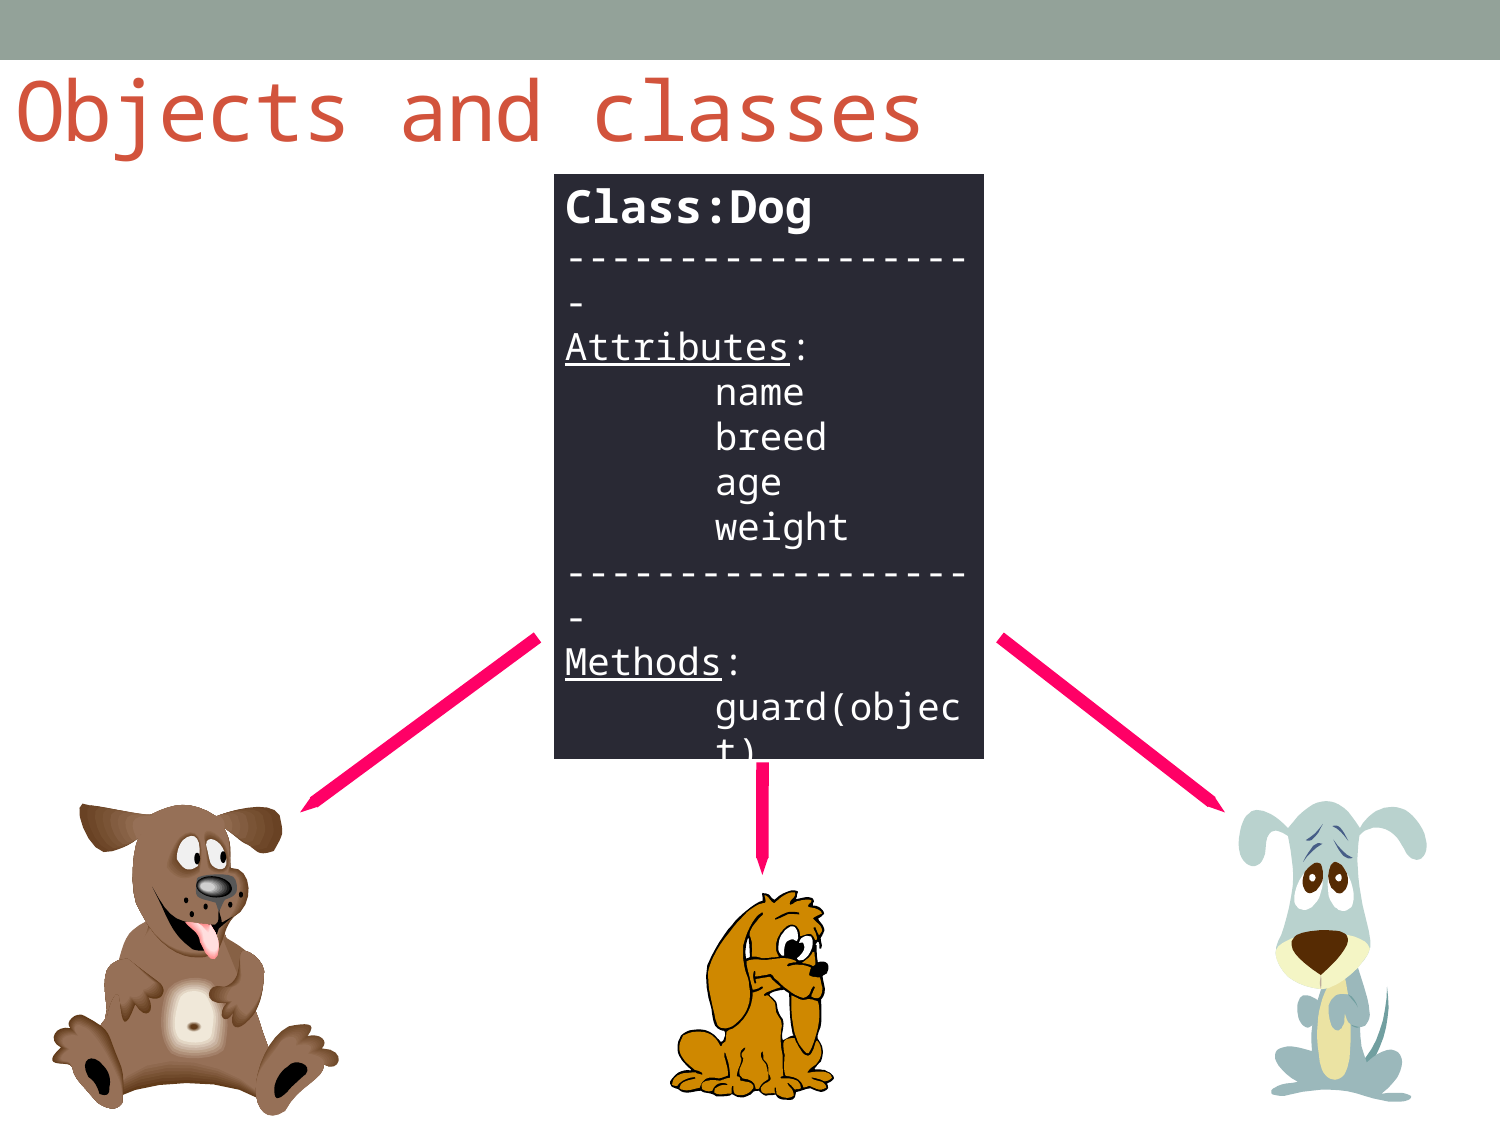

# Objects and classes
Class:Dog
-------------------
Attributes:
name
breed
age
weight
-------------------
Methods:
guard(object)
wag_tail()
bark()
sit()